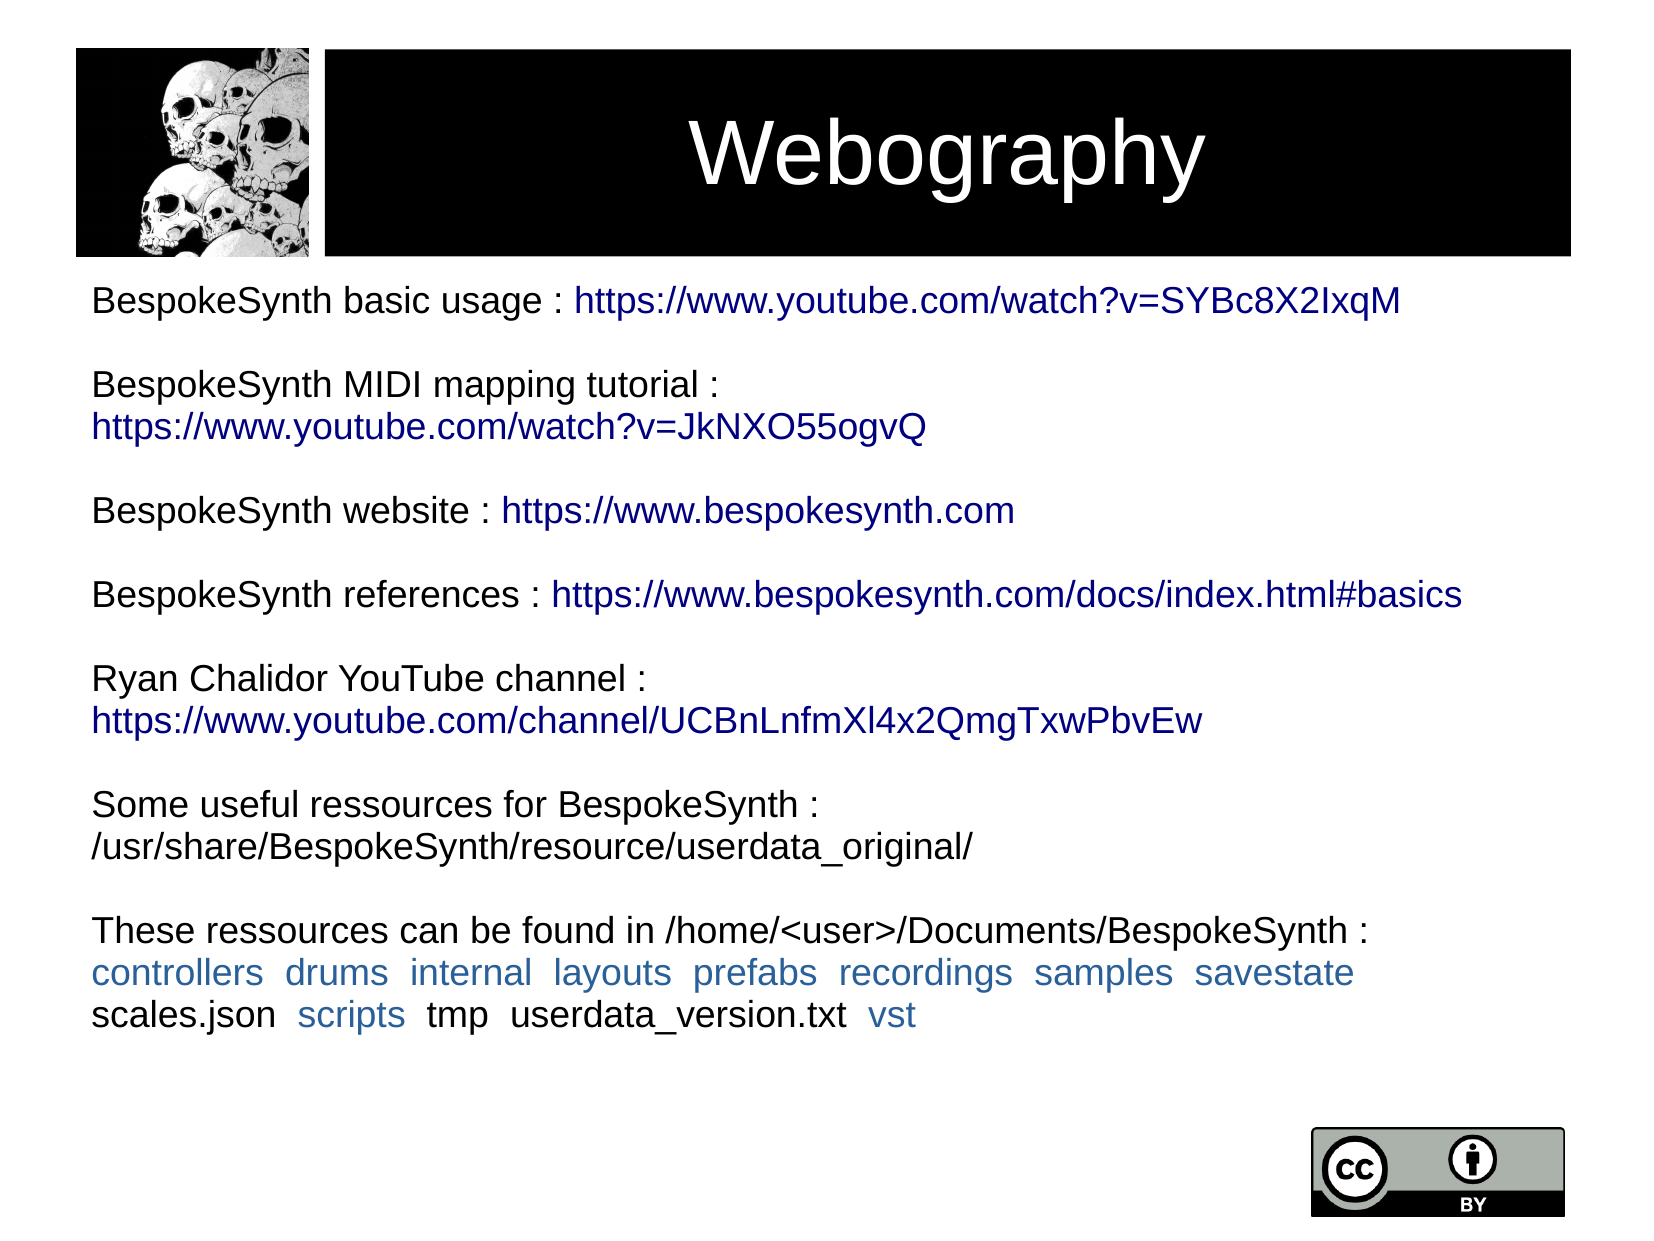

# Webography
BespokeSynth basic usage : https://www.youtube.com/watch?v=SYBc8X2IxqM
BespokeSynth MIDI mapping tutorial : https://www.youtube.com/watch?v=JkNXO55ogvQ
BespokeSynth website : https://www.bespokesynth.com
BespokeSynth references : https://www.bespokesynth.com/docs/index.html#basics
Ryan Chalidor YouTube channel : https://www.youtube.com/channel/UCBnLnfmXl4x2QmgTxwPbvEw
Some useful ressources for BespokeSynth : /usr/share/BespokeSynth/resource/userdata_original/
These ressources can be found in /home/<user>/Documents/BespokeSynth :
controllers drums internal layouts prefabs recordings samples savestate scales.json scripts tmp userdata_version.txt vst